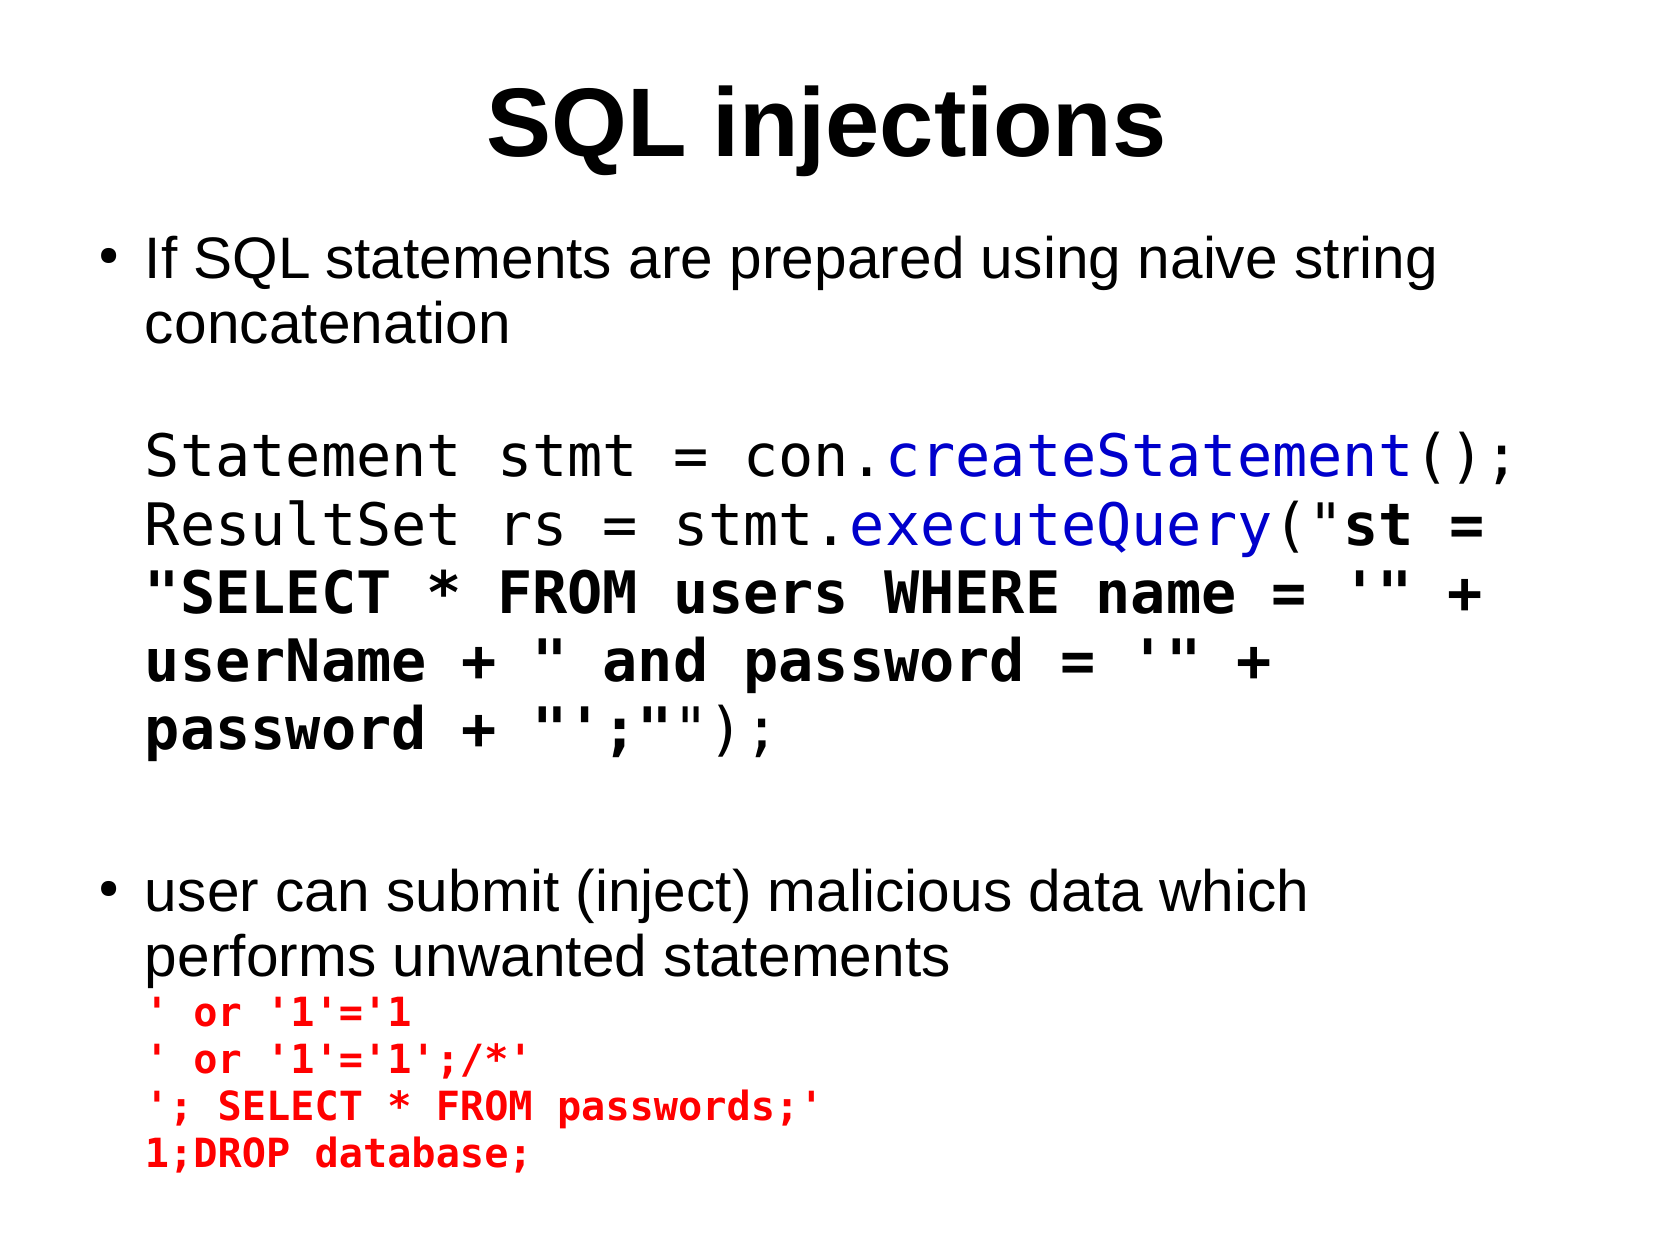

# SQL injections
If SQL statements are prepared using naive string concatenation
Statement stmt = con.createStatement();
ResultSet rs = stmt.executeQuery("st = "SELECT * FROM users WHERE name = '" + userName + " and password = '" + password + "';"");
user can submit (inject) malicious data which performs unwanted statements
' or '1'='1
' or '1'='1';/*'
'; SELECT * FROM passwords;'
1;DROP database;